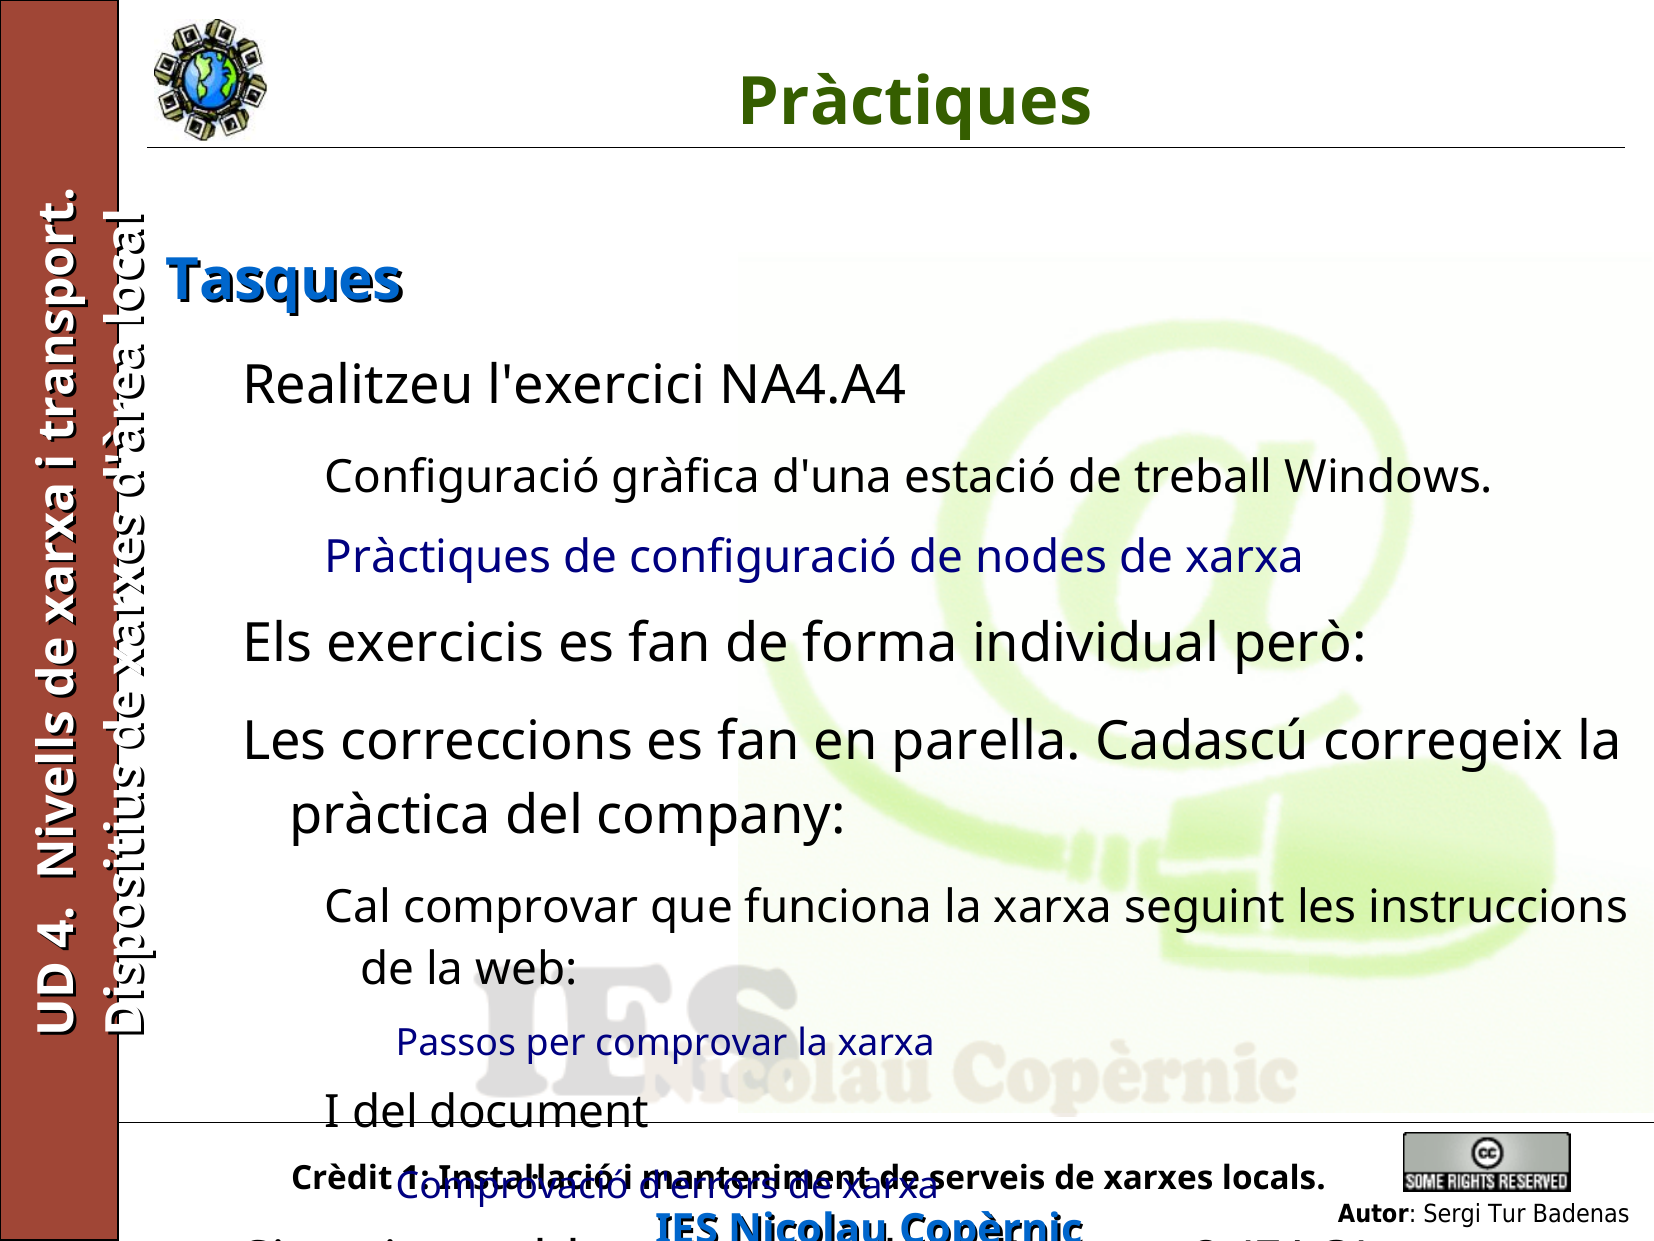

# Pràctiques
Tasques
Realitzeu l'exercici NA4.A4
Configuració gràfica d'una estació de treball Windows.
Pràctiques de configuració de nodes de xarxa
Els exercicis es fan de forma individual però:
Les correccions es fan en parella. Cadascú corregeix la pràctica del company:
Cal comprovar que funciona la xarxa seguint les instruccions de la web:
Passos per comprovar la xarxa
I del document
Comprovació d'errors de xarxa
Si teniu problemes consulteu l'annex 2 (FAQ)